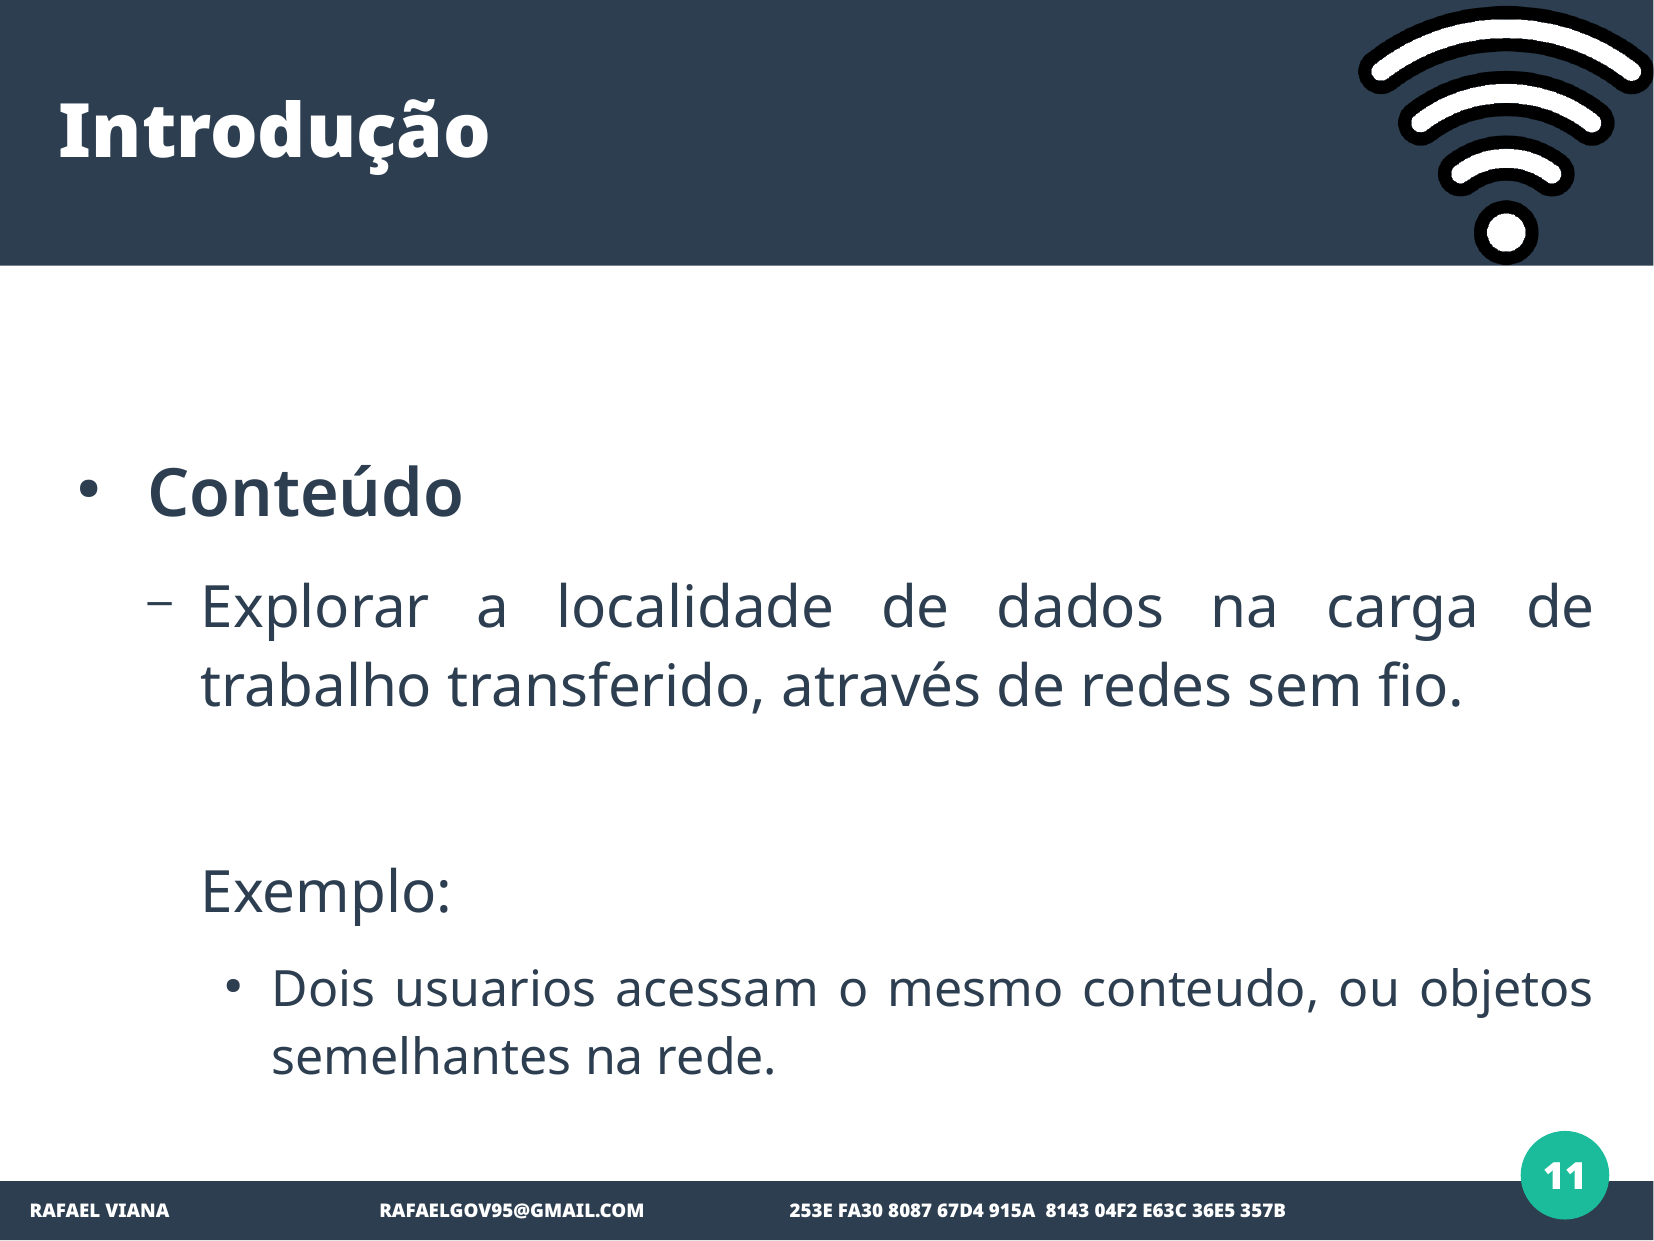

# Introdução
 Conteúdo
Explorar a localidade de dados na carga de trabalho transferido, através de redes sem fio.
Exemplo:
Dois usuarios acessam o mesmo conteudo, ou objetos semelhantes na rede.
11
RAFAEL VIANA RAFAELGOV95@GMAIL.COM 253E FA30 8087 67D4 915A 8143 04F2 E63C 36E5 357B